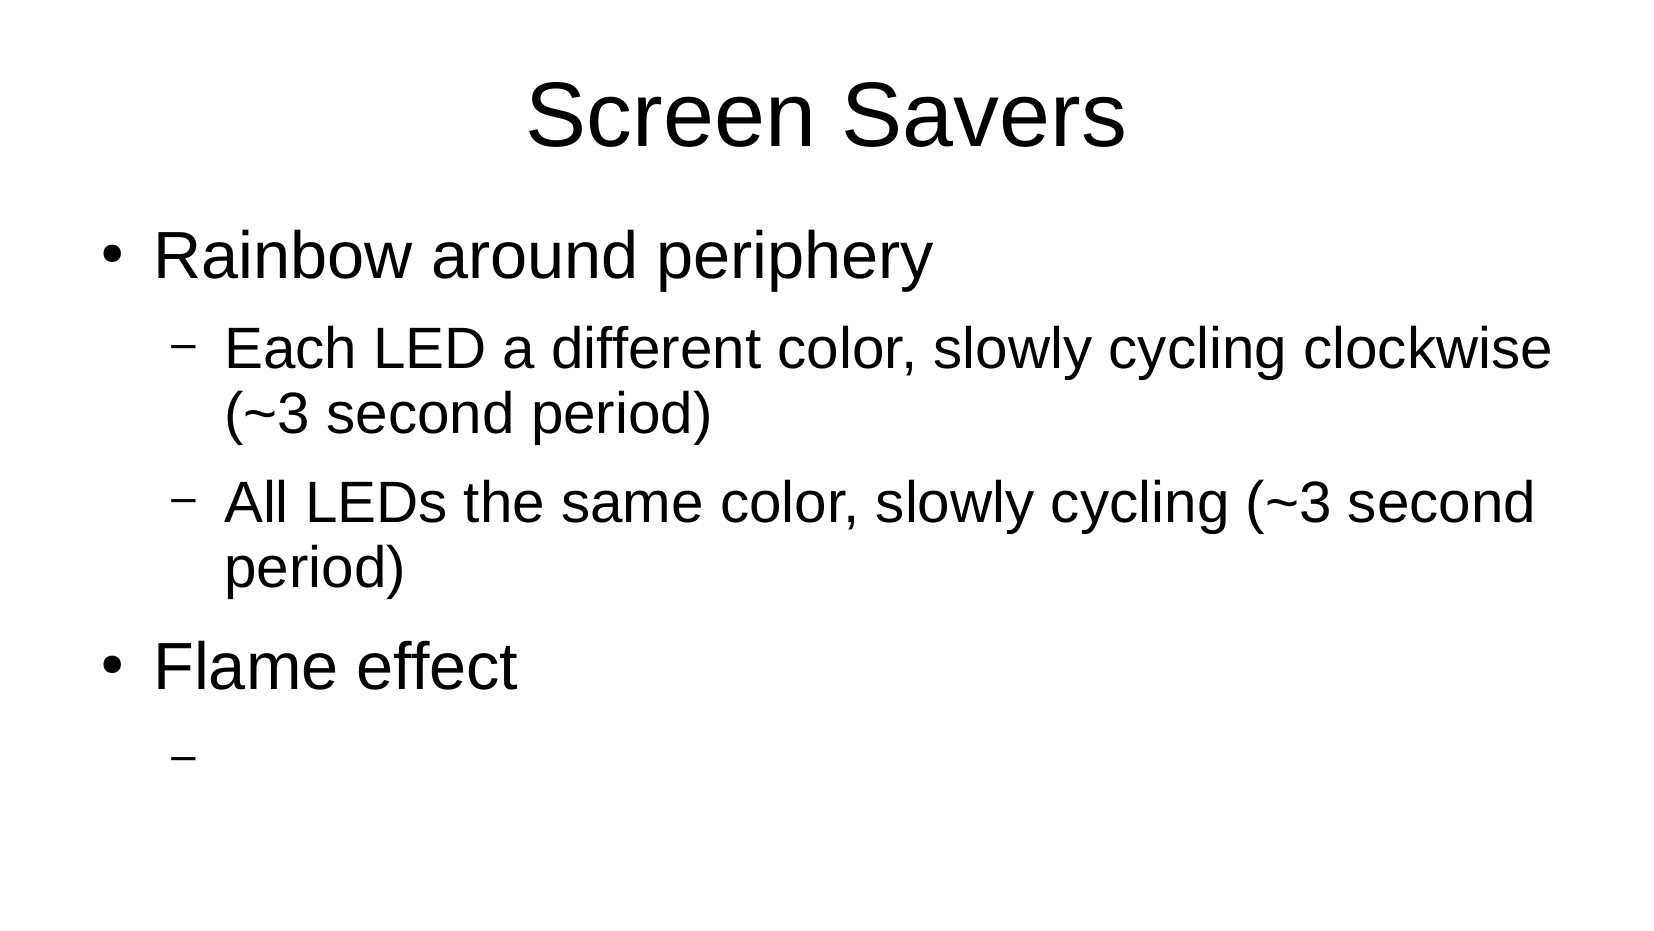

# Screen Savers
Rainbow around periphery
Each LED a different color, slowly cycling clockwise (~3 second period)
All LEDs the same color, slowly cycling (~3 second period)
Flame effect